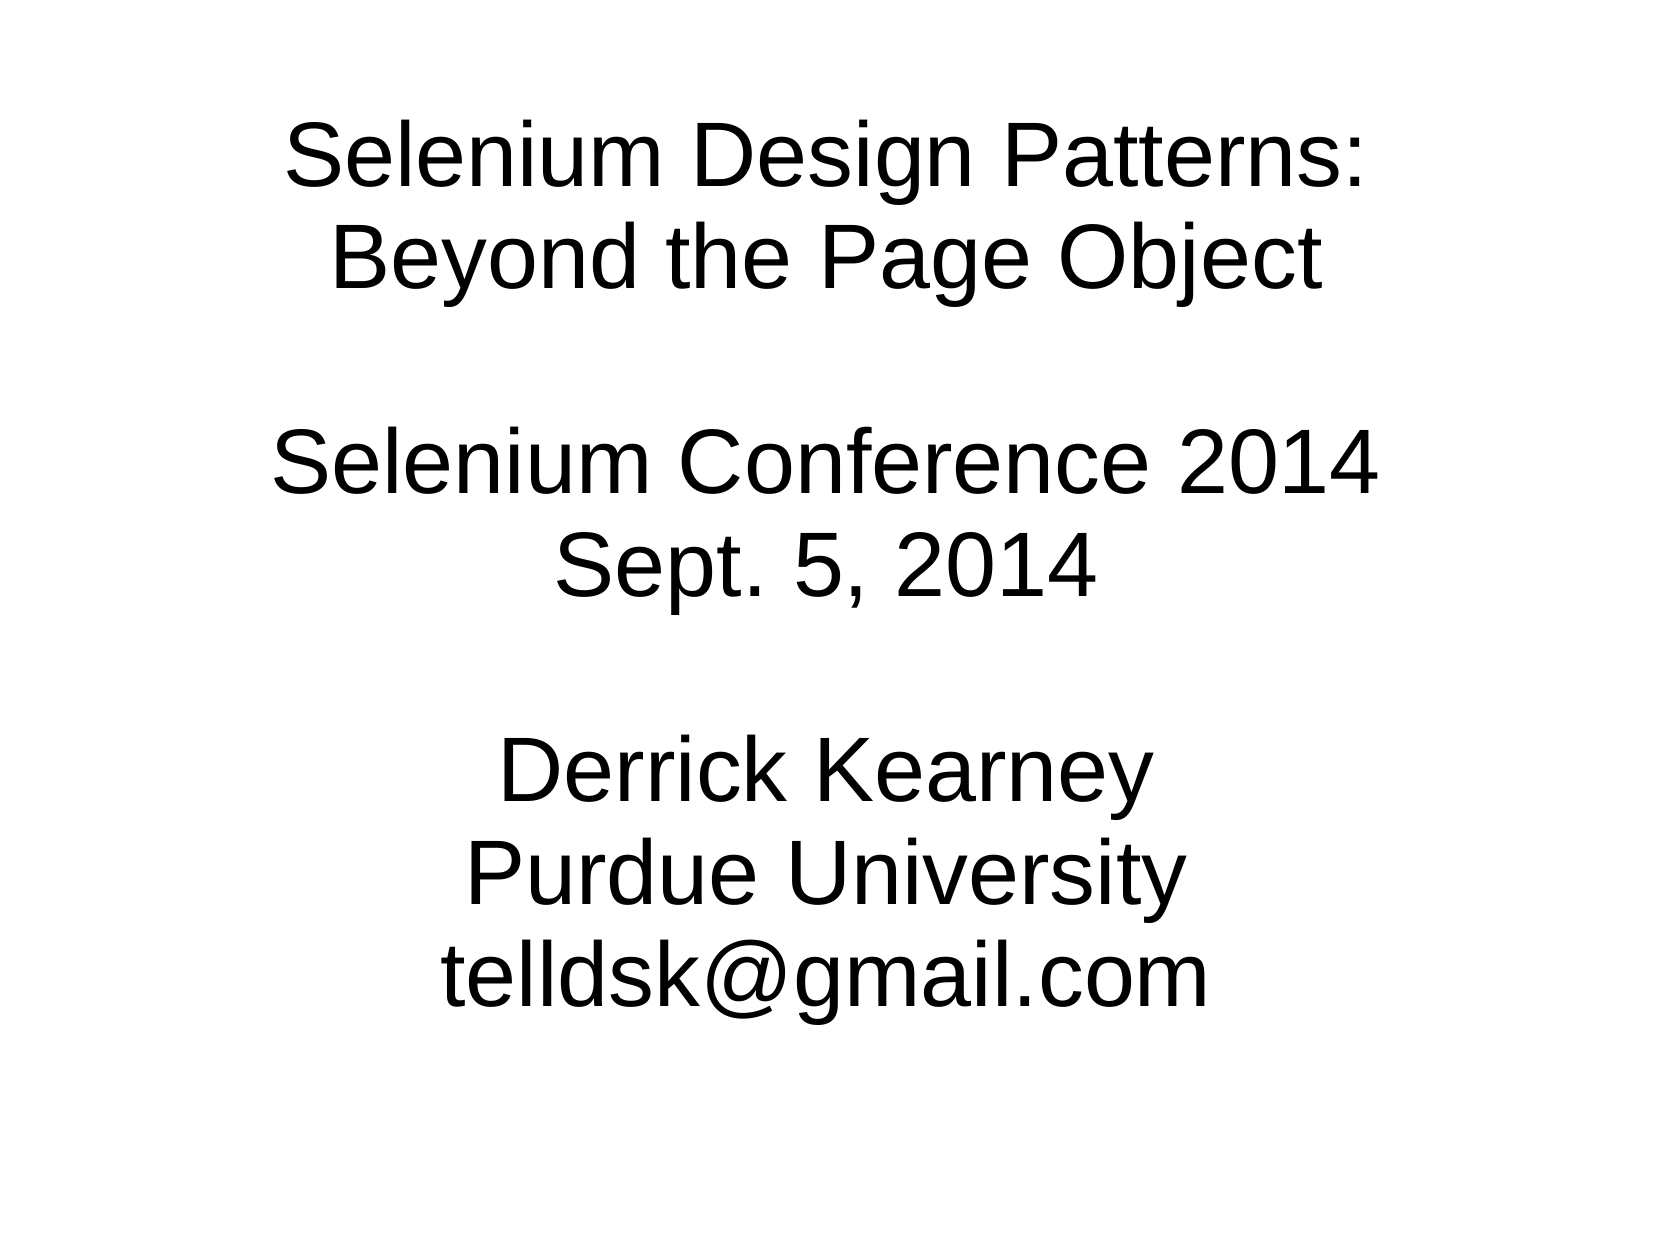

# Selenium Design Patterns: Beyond the Page Object Selenium Conference 2014 Sept. 5, 2014 Derrick Kearney Purdue University telldsk@gmail.com